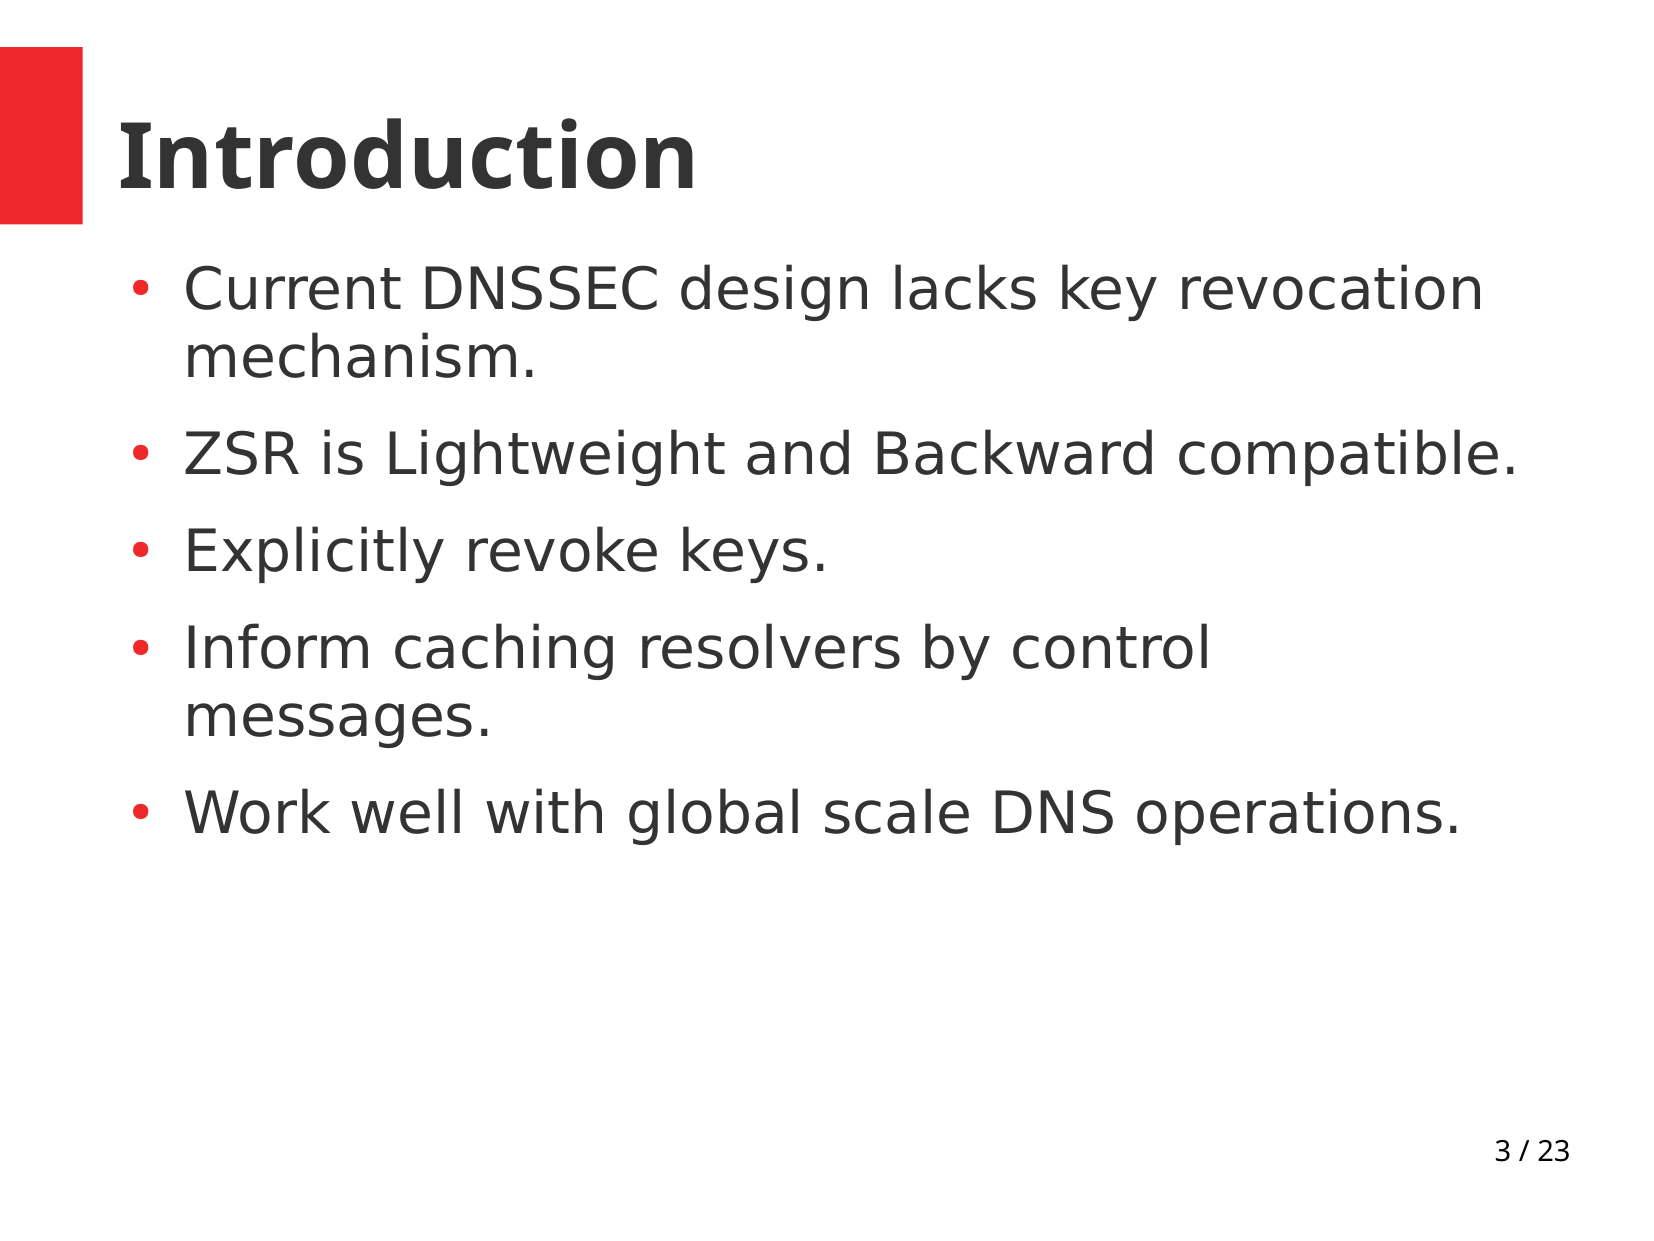

# Introduction
Current DNSSEC design lacks key revocation mechanism.
ZSR is Lightweight and Backward compatible.
Explicitly revoke keys.
Inform caching resolvers by control messages.
Work well with global scale DNS operations.
3